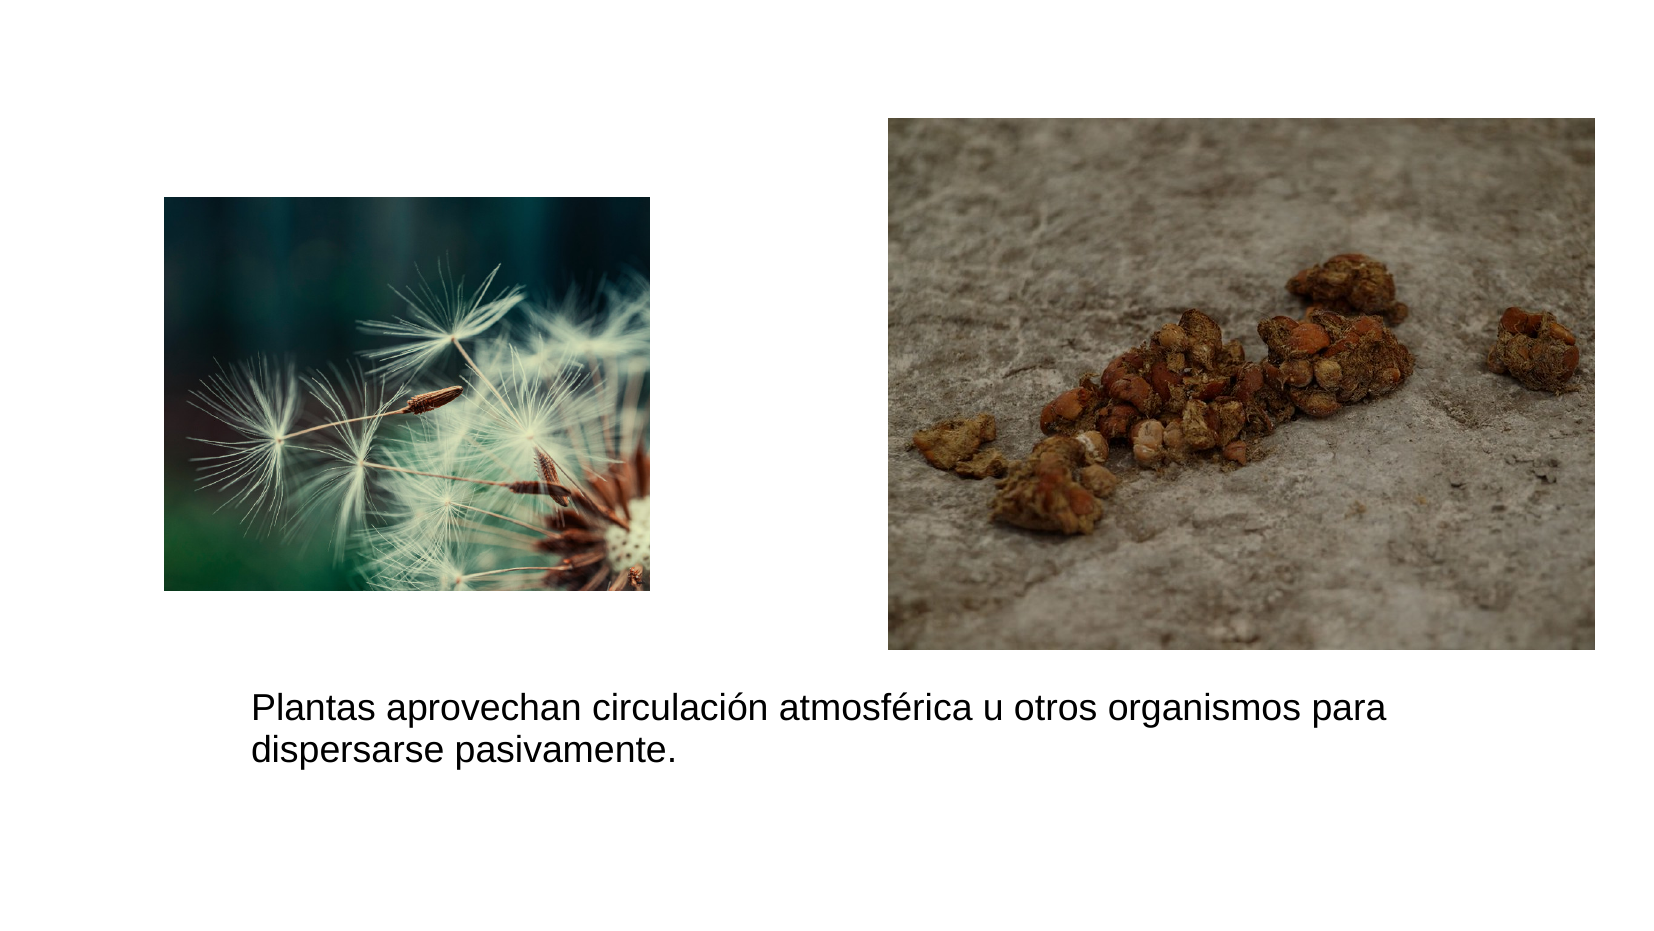

Plantas aprovechan circulación atmosférica u otros organismos para dispersarse pasivamente.